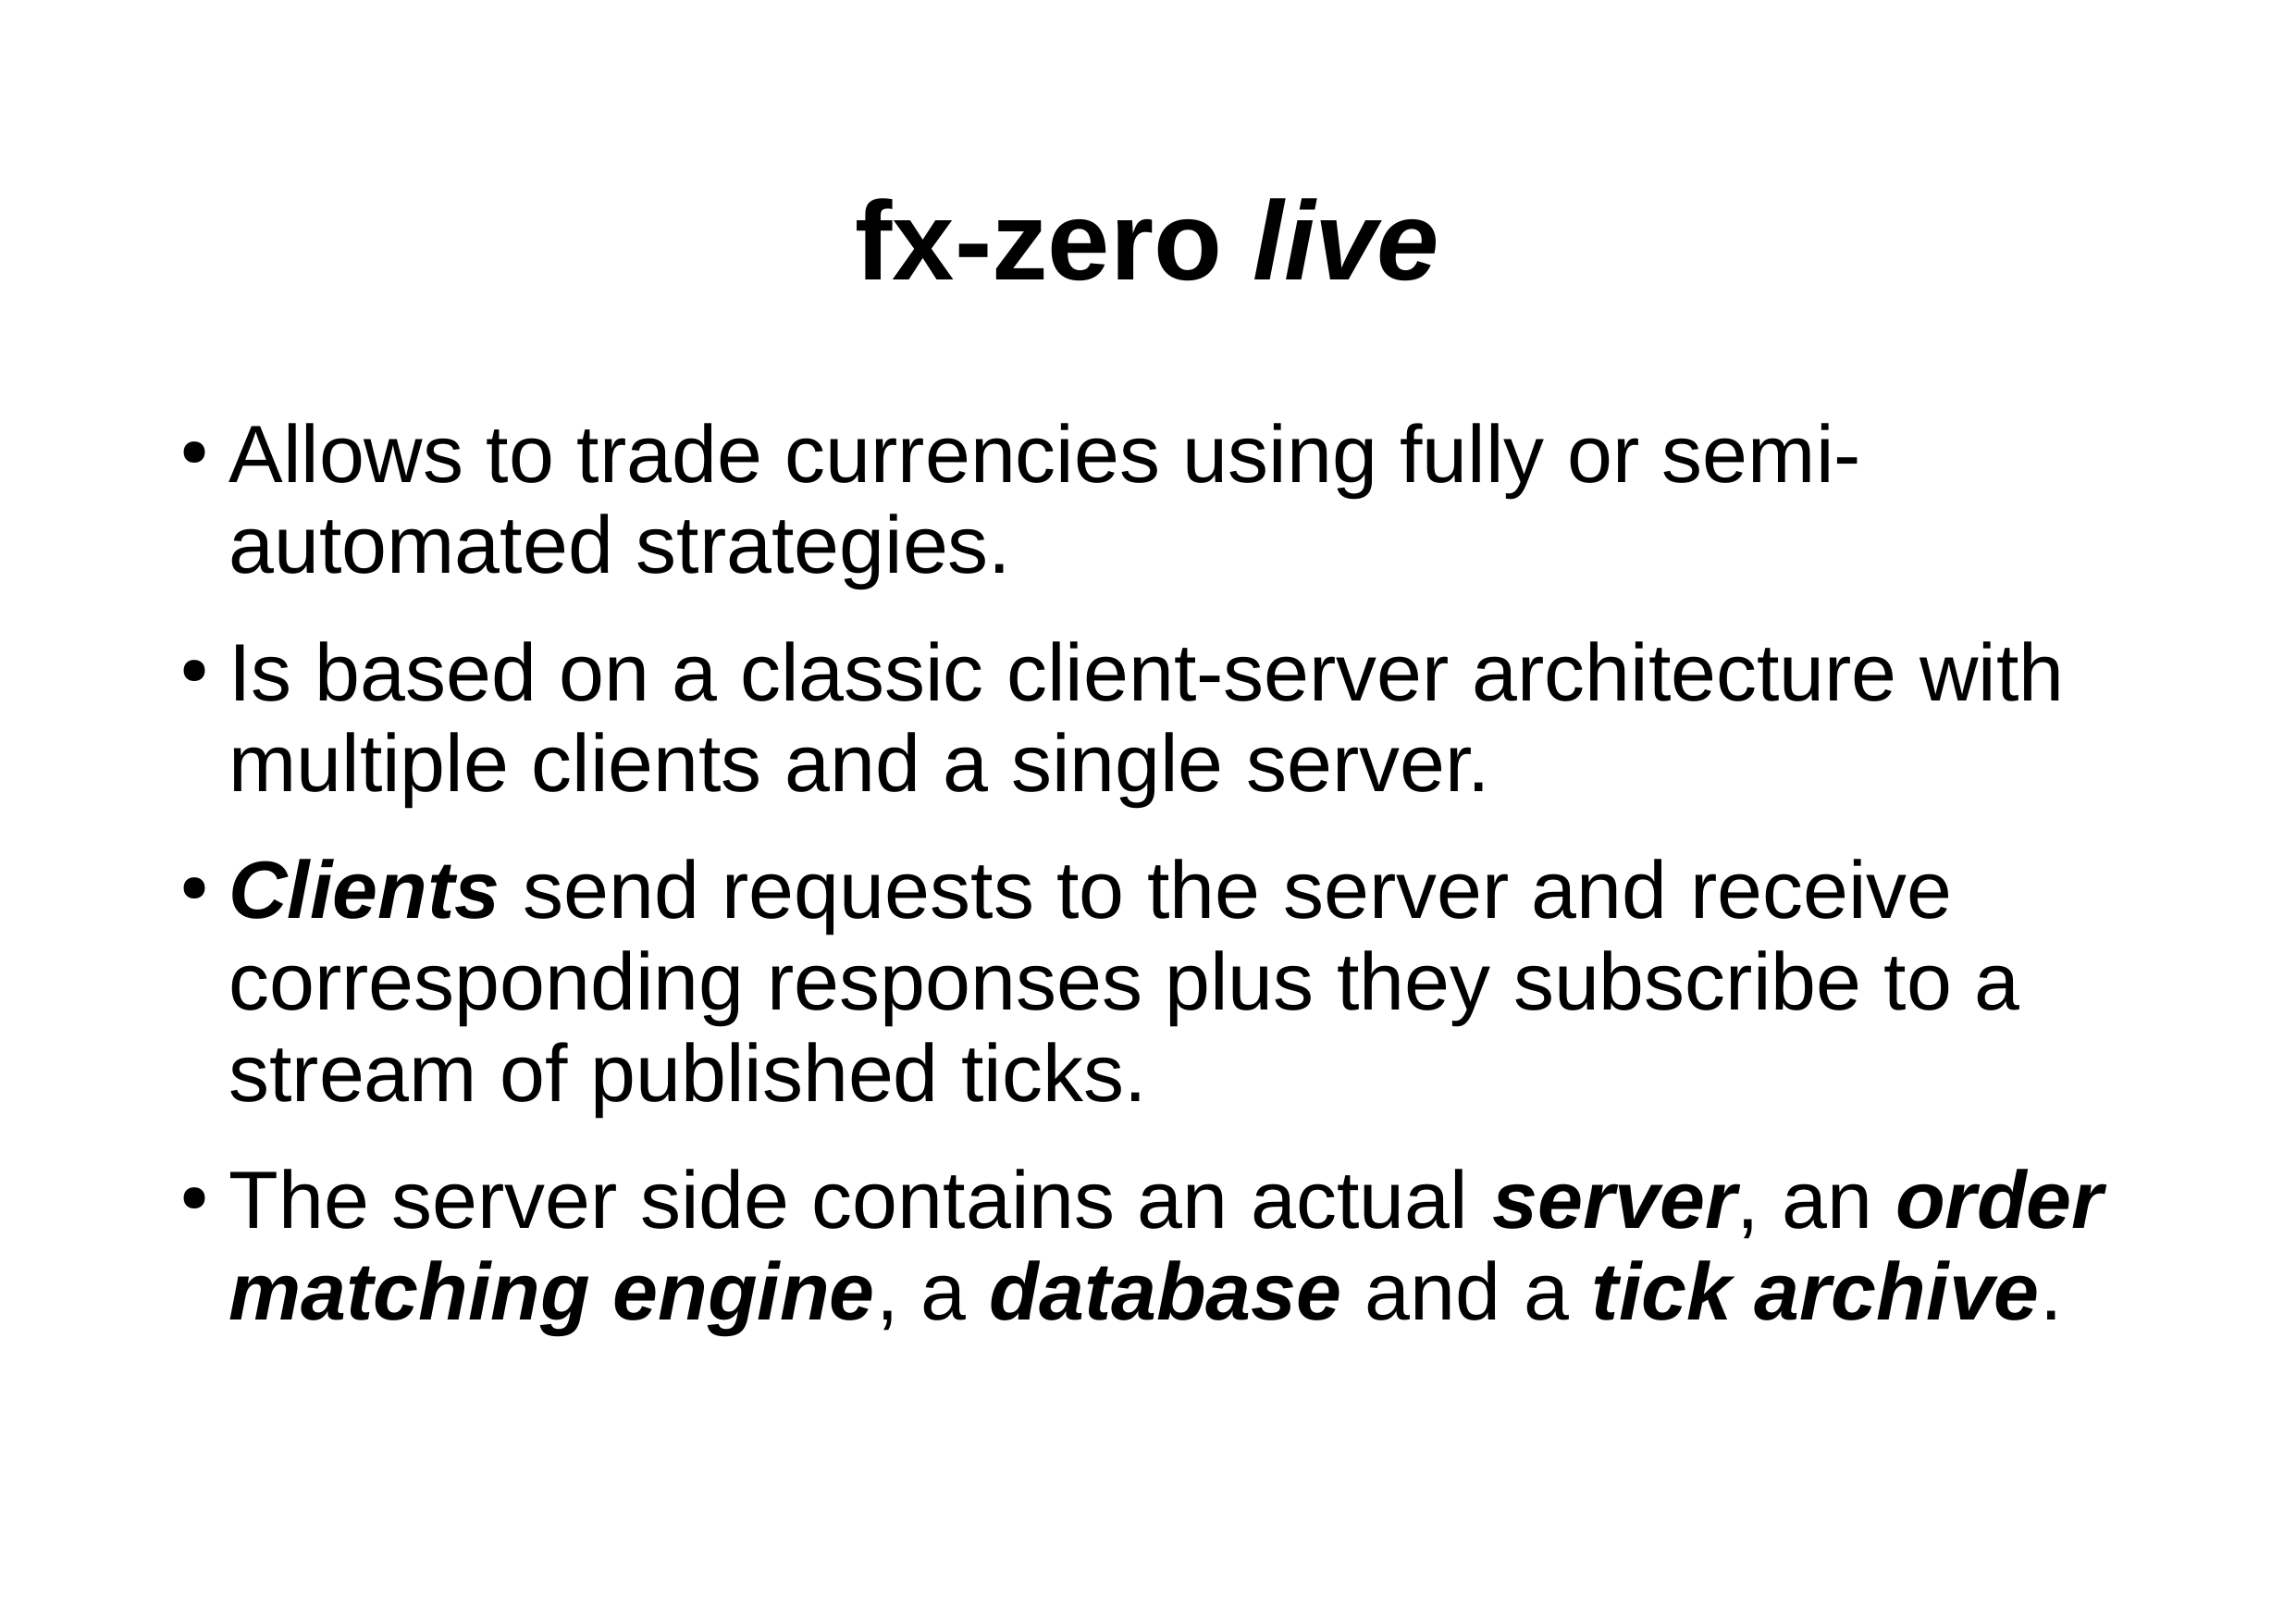

# fx-zero live
Allows to trade currencies using fully or semi-automated strategies.
Is based on a classic client-server architecture with multiple clients and a single server.
Clients send requests to the server and receive corresponding responses plus they subscribe to a stream of published ticks.
The server side contains an actual server, an order matching engine, a database and a tick archive.